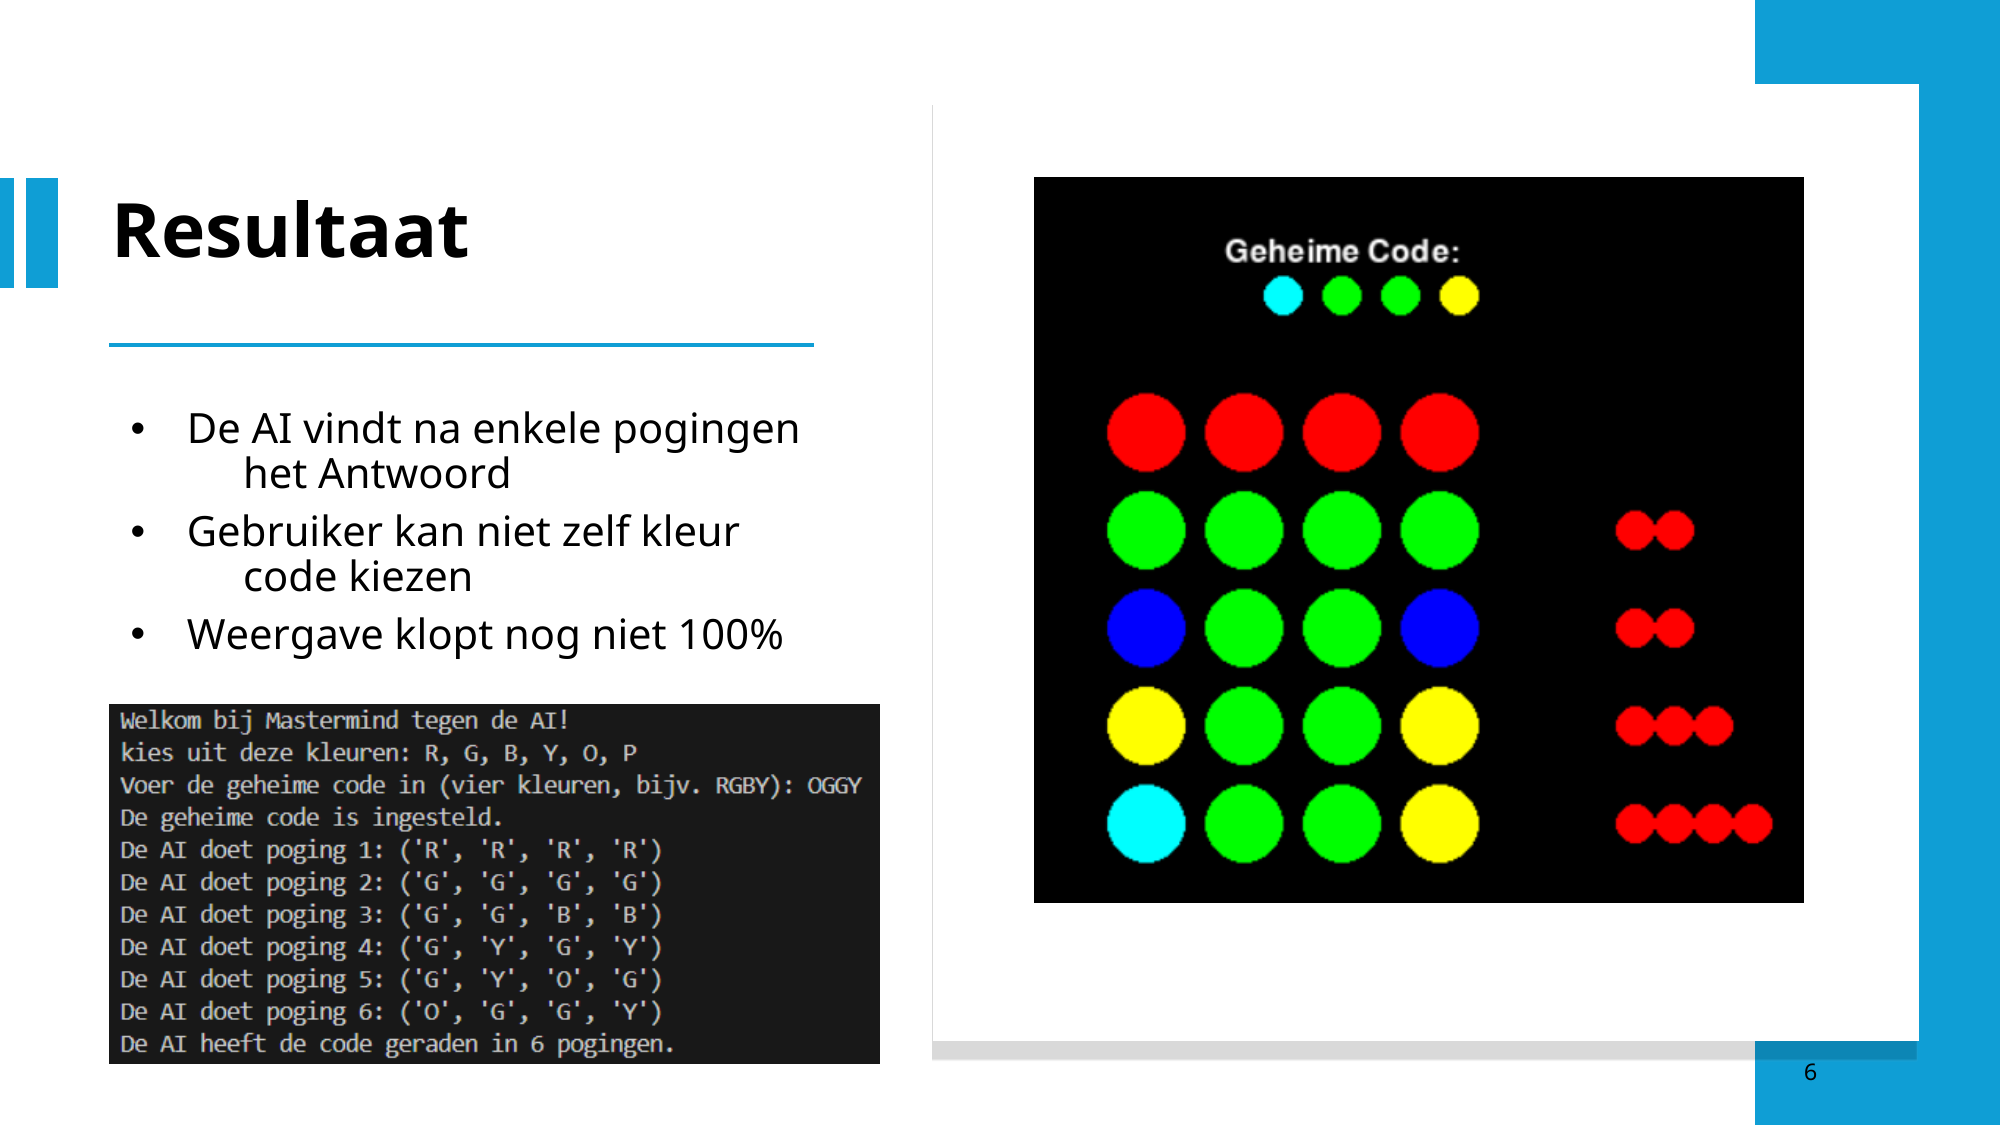

# Resultaat
De AI vindt na enkele pogingen het Antwoord
Gebruiker kan niet zelf kleur code kiezen
Weergave klopt nog niet 100%